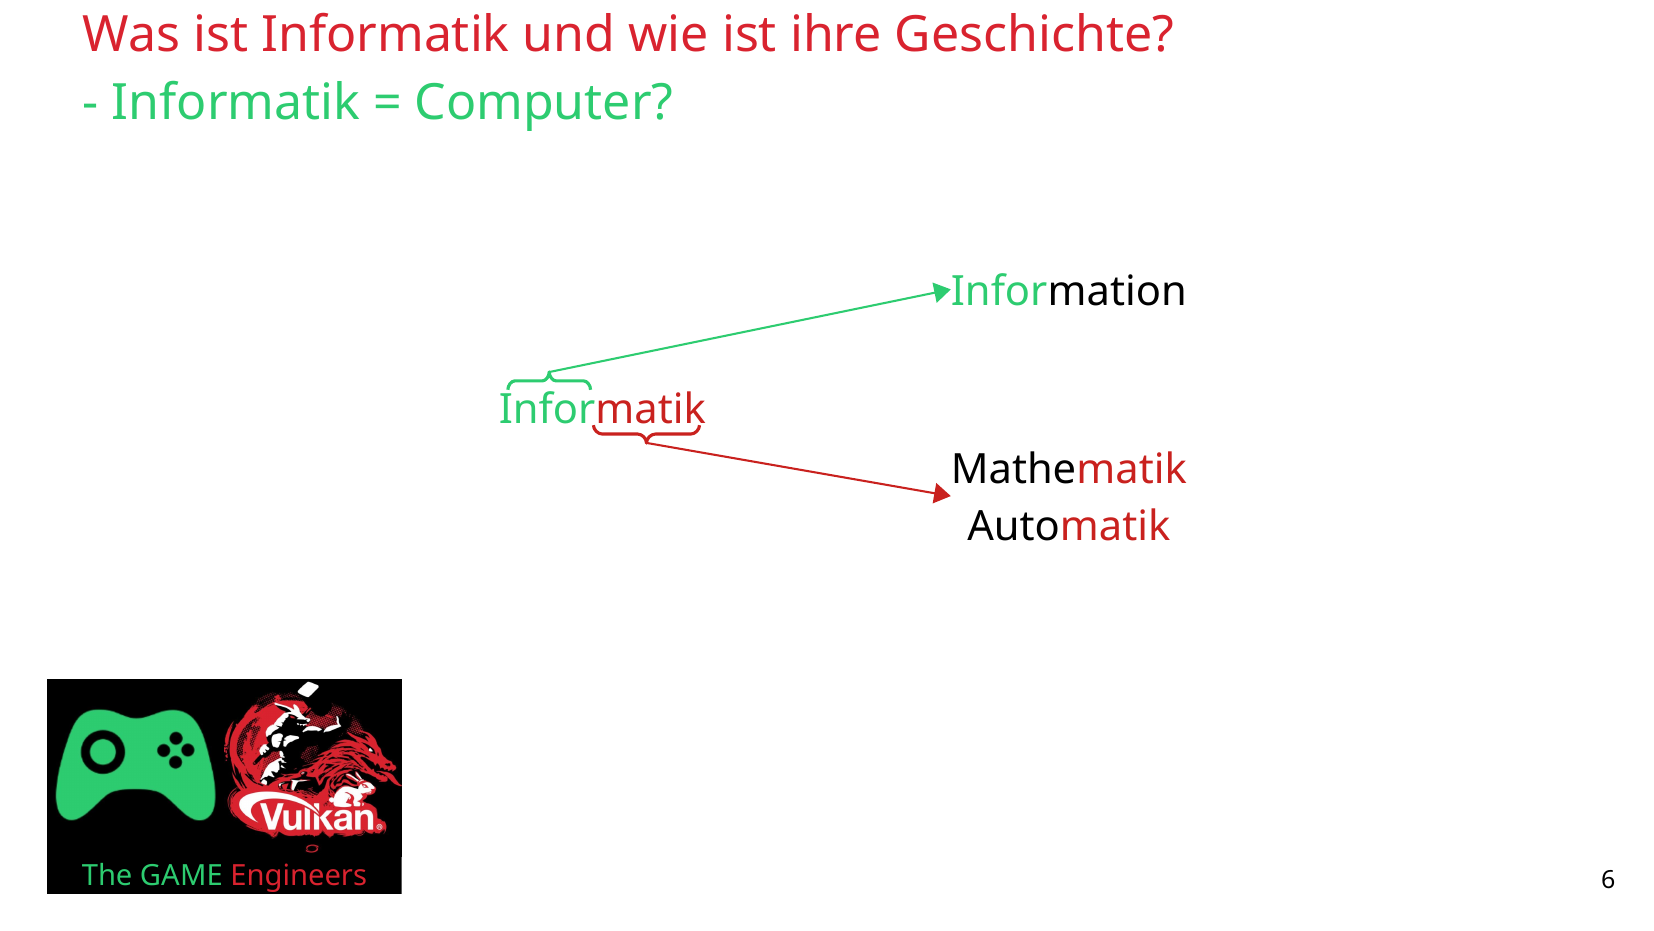

# Was ist Informatik und wie ist ihre Geschichte? - Informatik = Computer?
Information
Informatik
Mathematik
Automatik